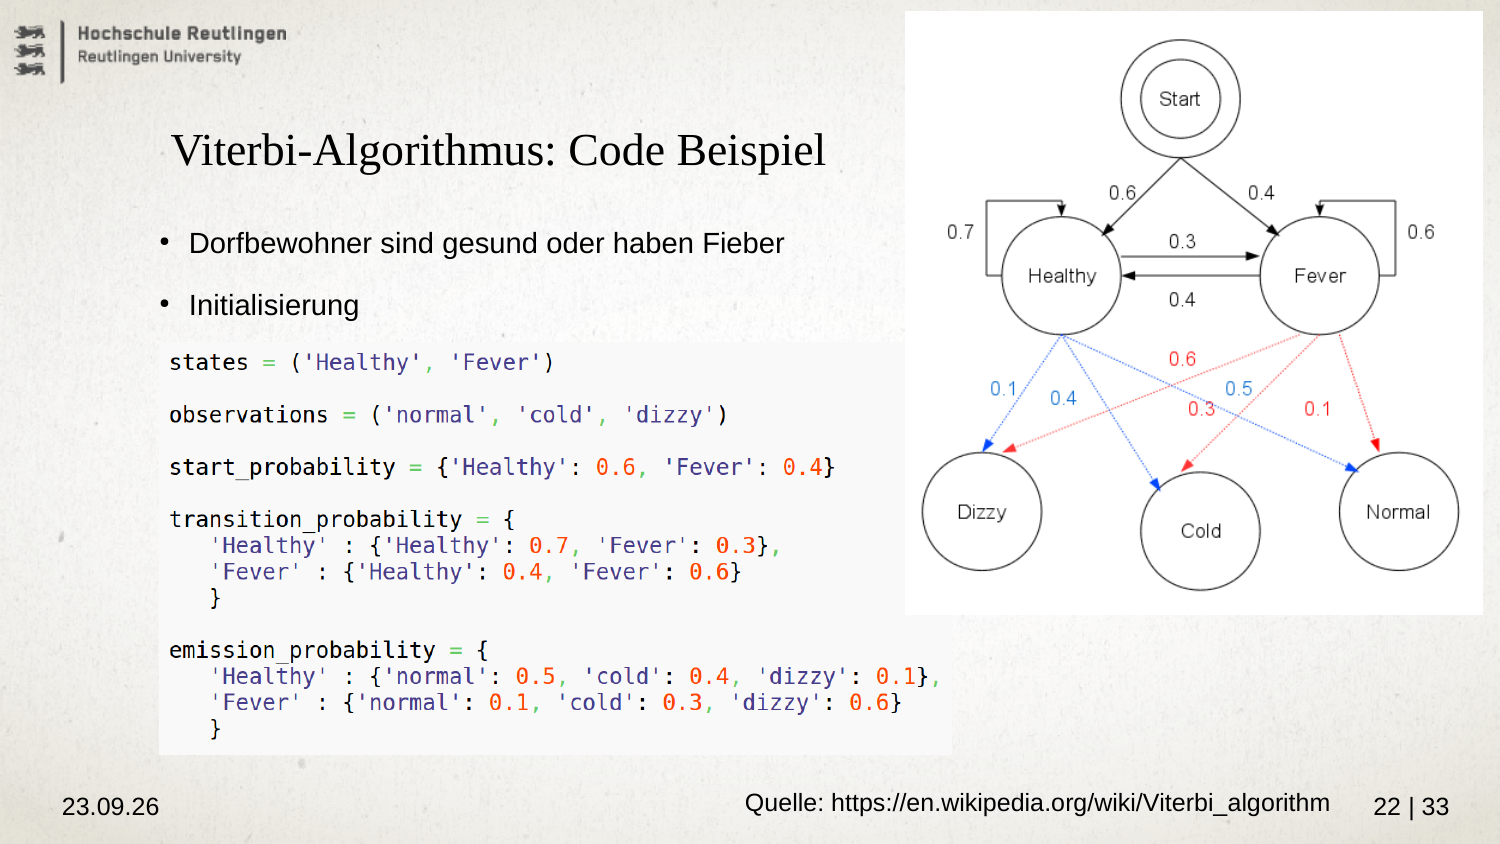

# Viterbi-Algorithmus: Code Beispiel
Dorfbewohner sind gesund oder haben Fieber
Initialisierung
Quelle: https://en.wikipedia.org/wiki/Viterbi_algorithm